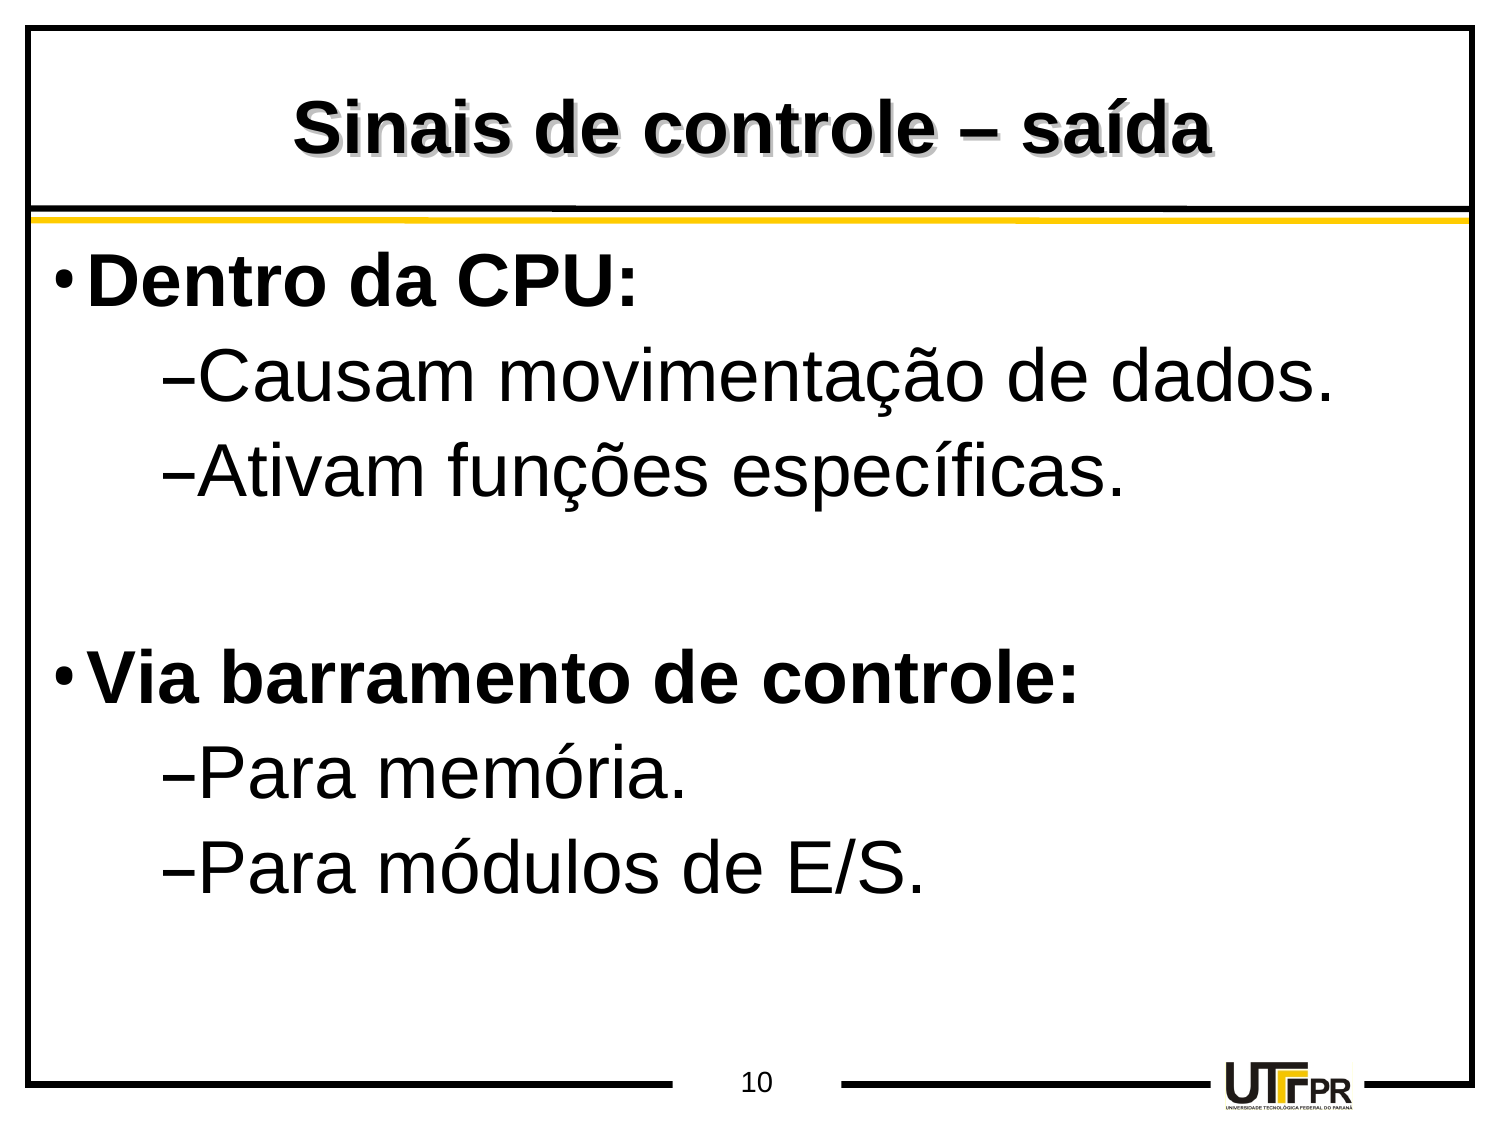

Sinais de controle – saída
# Dentro da CPU:
Causam movimentação de dados.
Ativam funções específicas.
Via barramento de controle:
Para memória.
Para módulos de E/S.